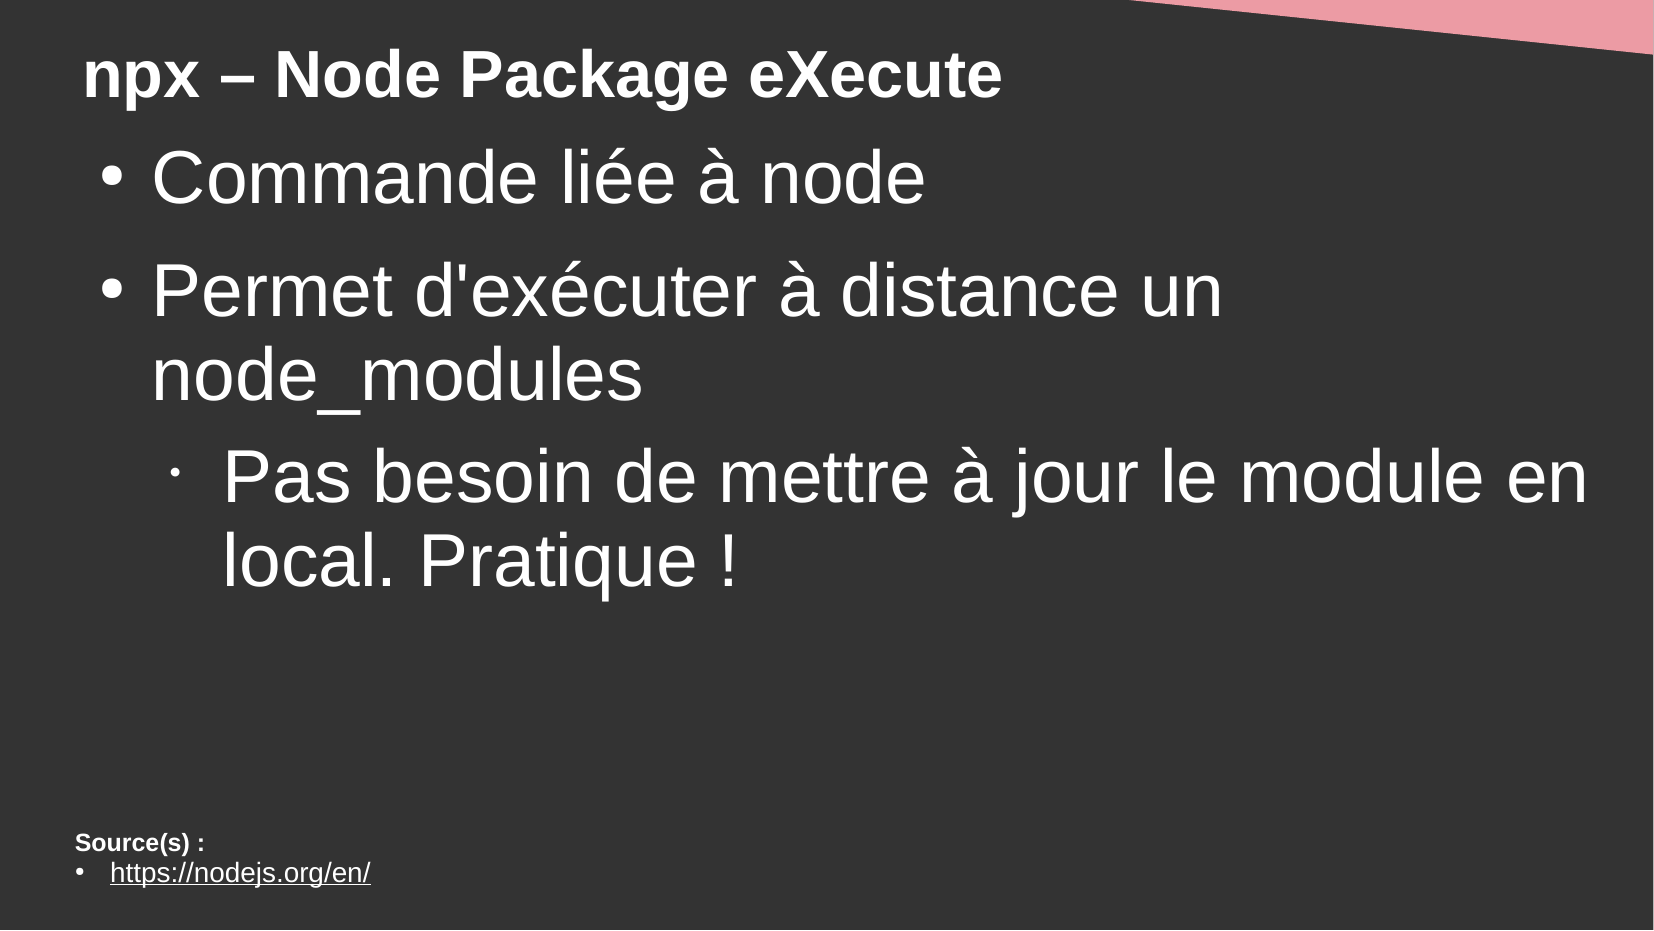

# npx – Node Package eXecute
Commande liée à node
Permet d'exécuter à distance un node_modules
Pas besoin de mettre à jour le module en local. Pratique !
Source(s) :
https://nodejs.org/en/